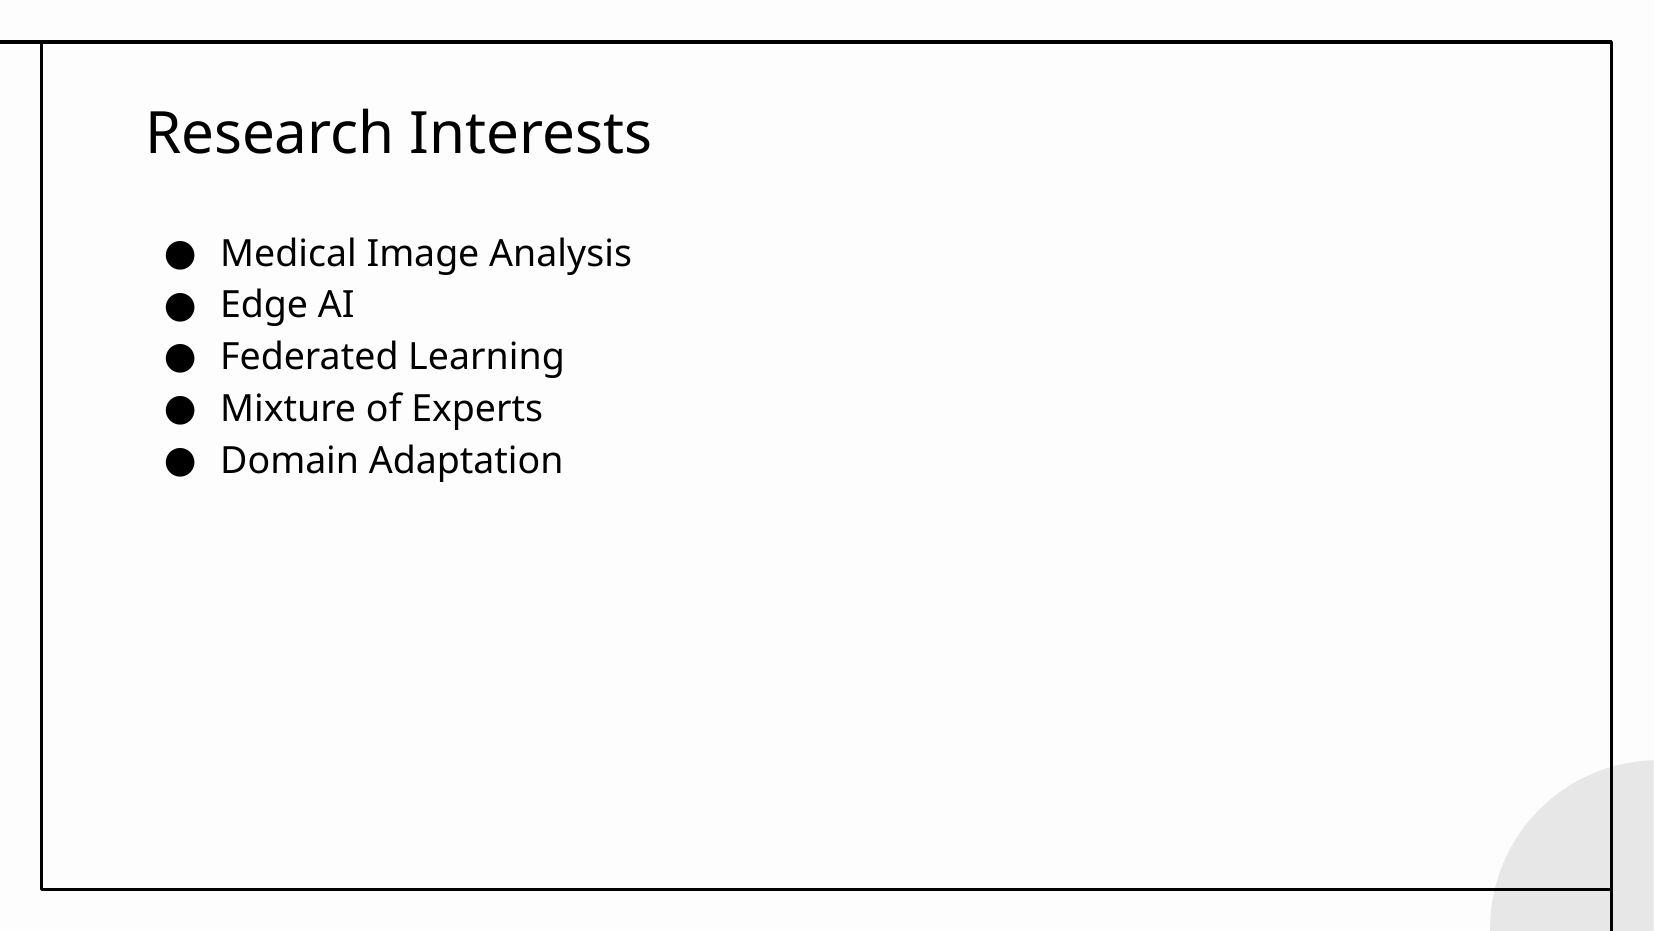

# Research Interests
Medical Image Analysis
Edge AI
Federated Learning
Mixture of Experts
Domain Adaptation